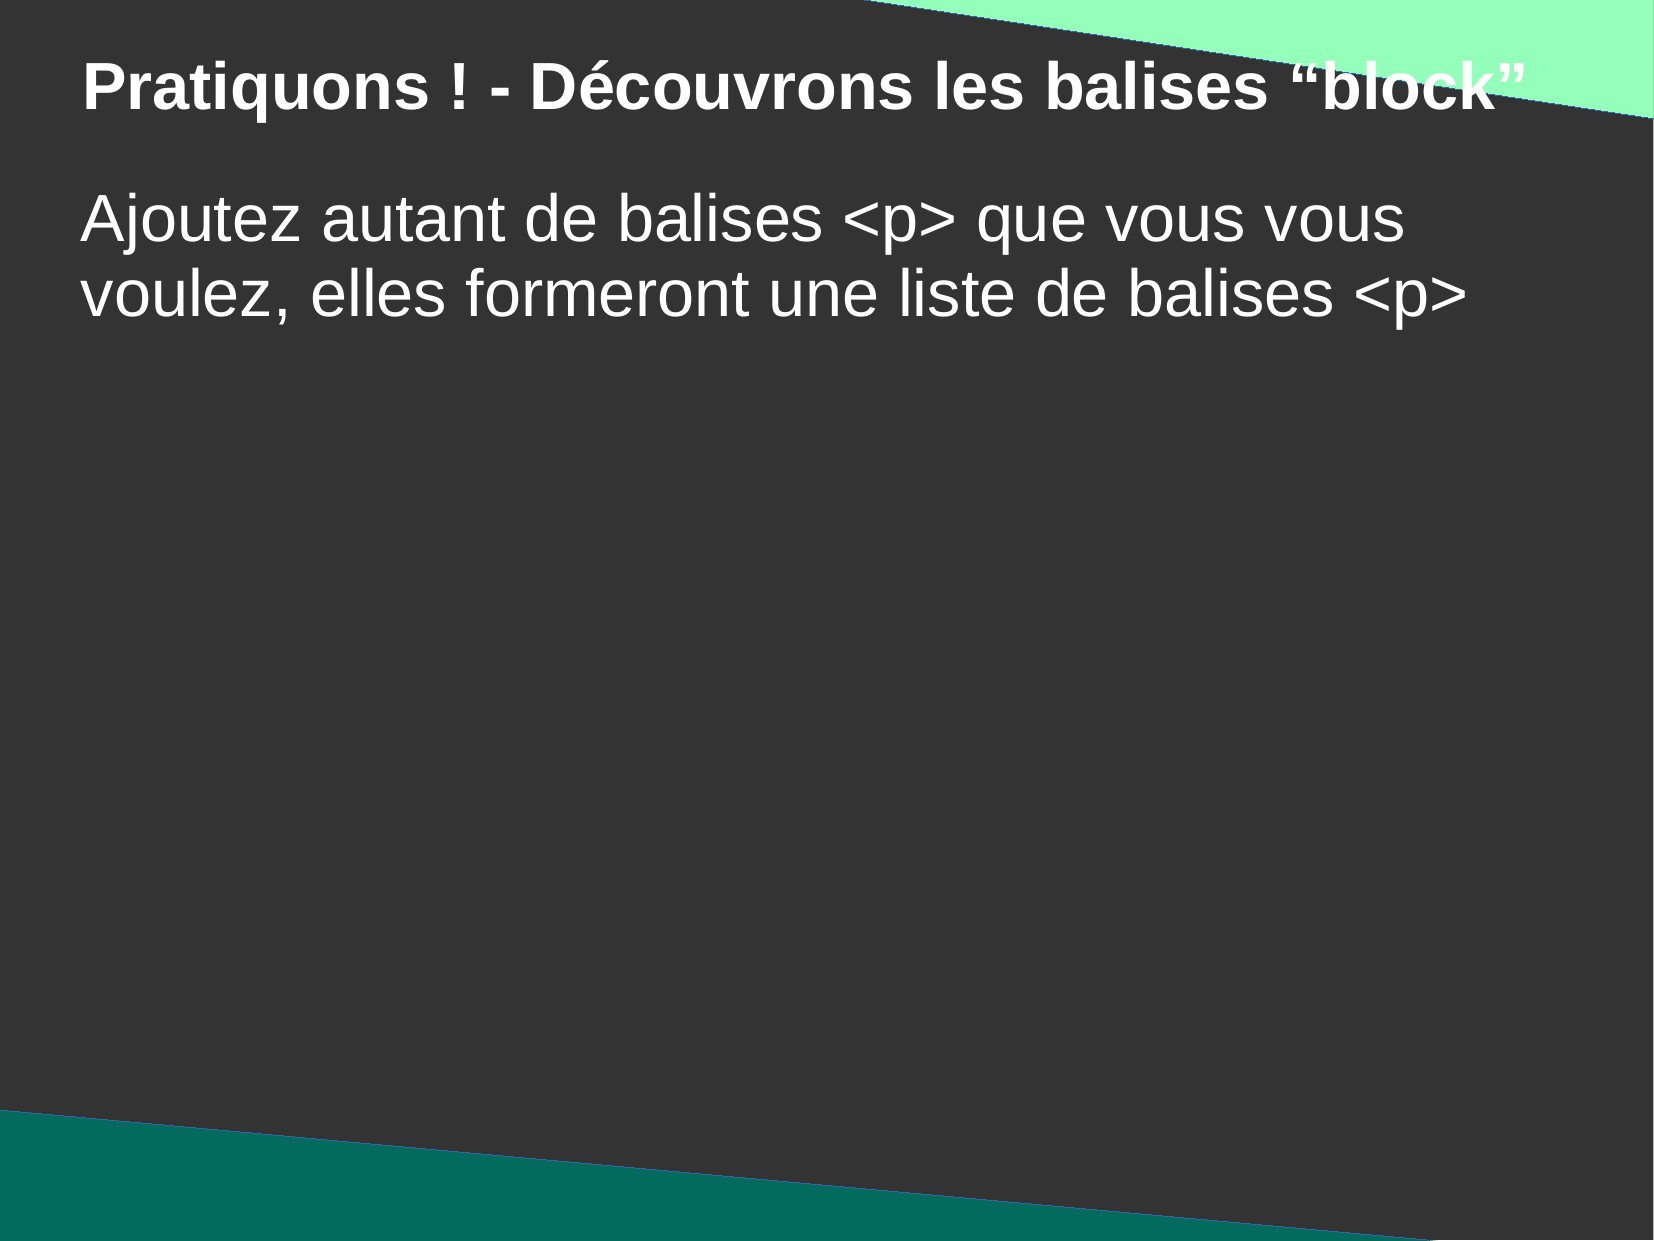

# Pratiquons ! - Découvrons les balises “block”
Ajoutez autant de balises <p> que vous vous voulez, elles formeront une liste de balises <p>